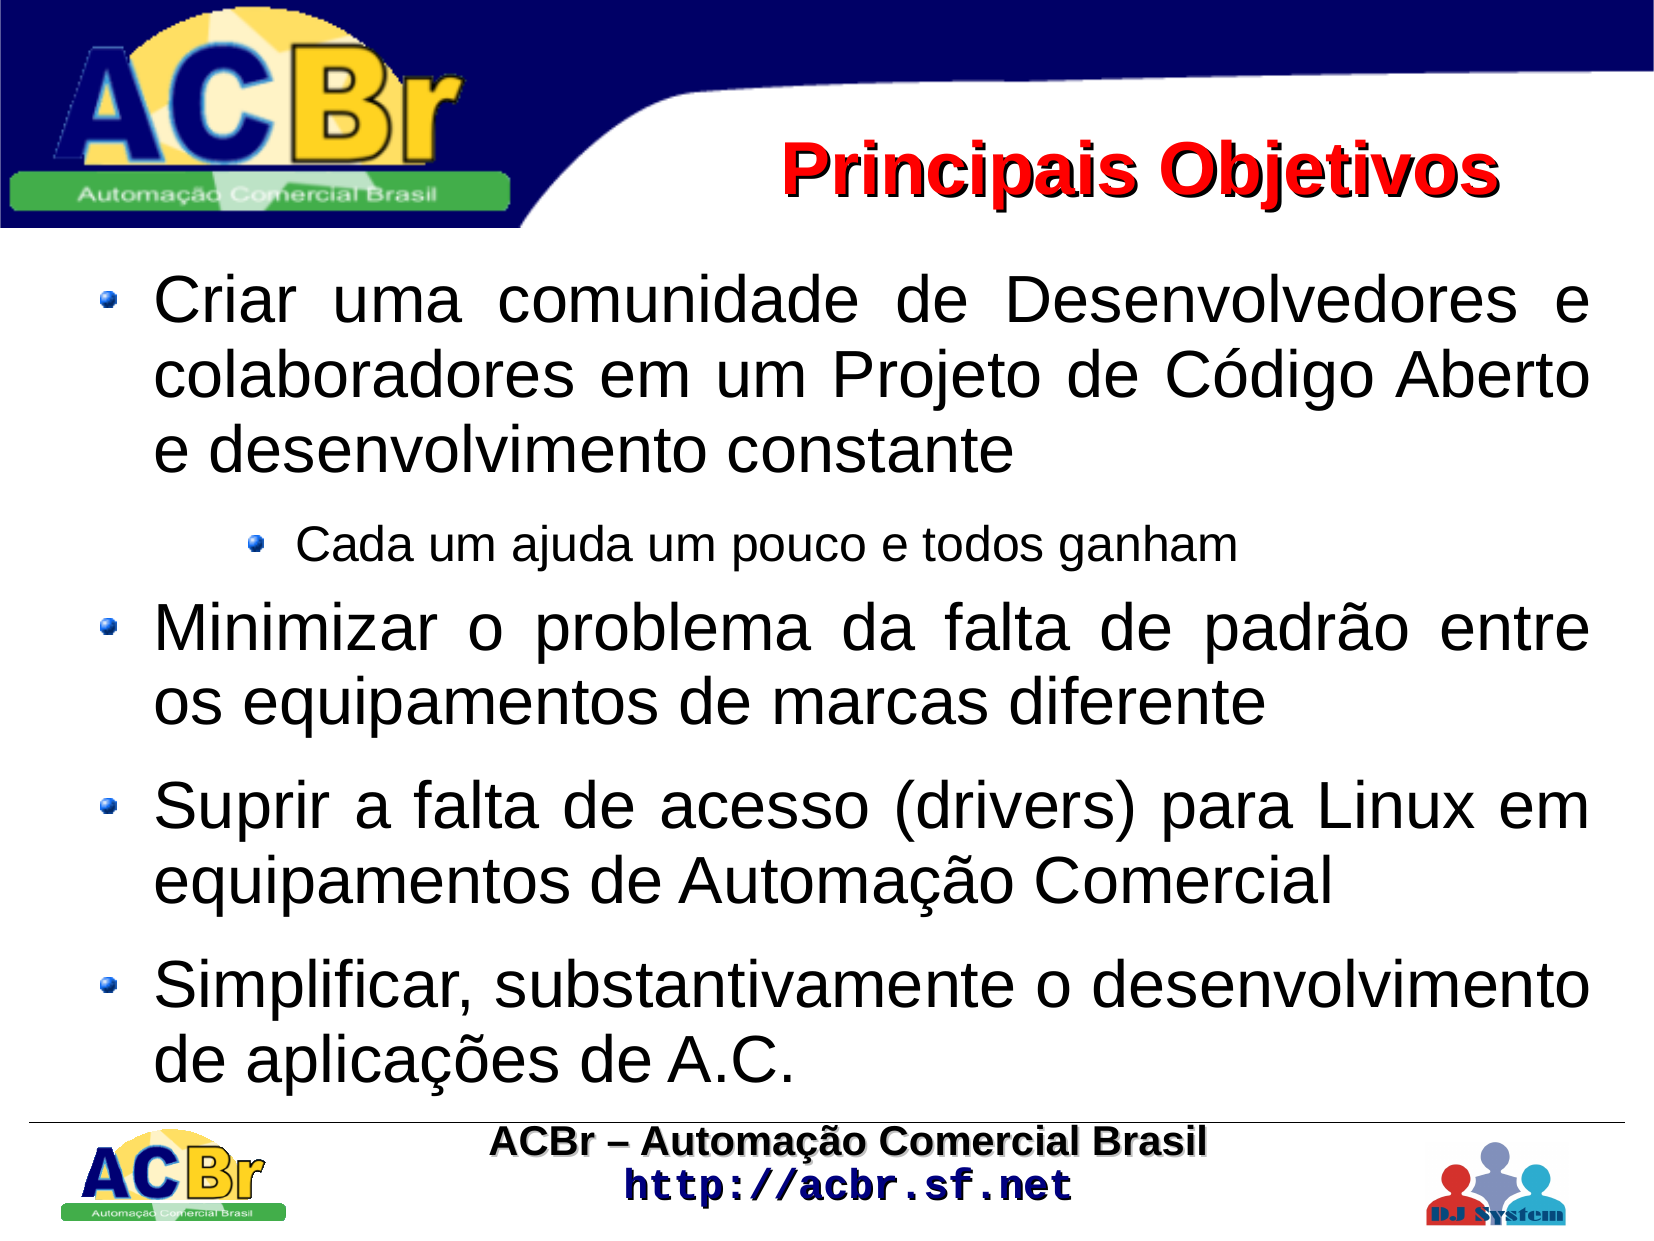

# Principais Objetivos
Criar uma comunidade de Desenvolvedores e colaboradores em um Projeto de Código Aberto e desenvolvimento constante
Cada um ajuda um pouco e todos ganham
Minimizar o problema da falta de padrão entre os equipamentos de marcas diferente
Suprir a falta de acesso (drivers) para Linux em equipamentos de Automação Comercial
Simplificar, substantivamente o desenvolvimento de aplicações de A.C.